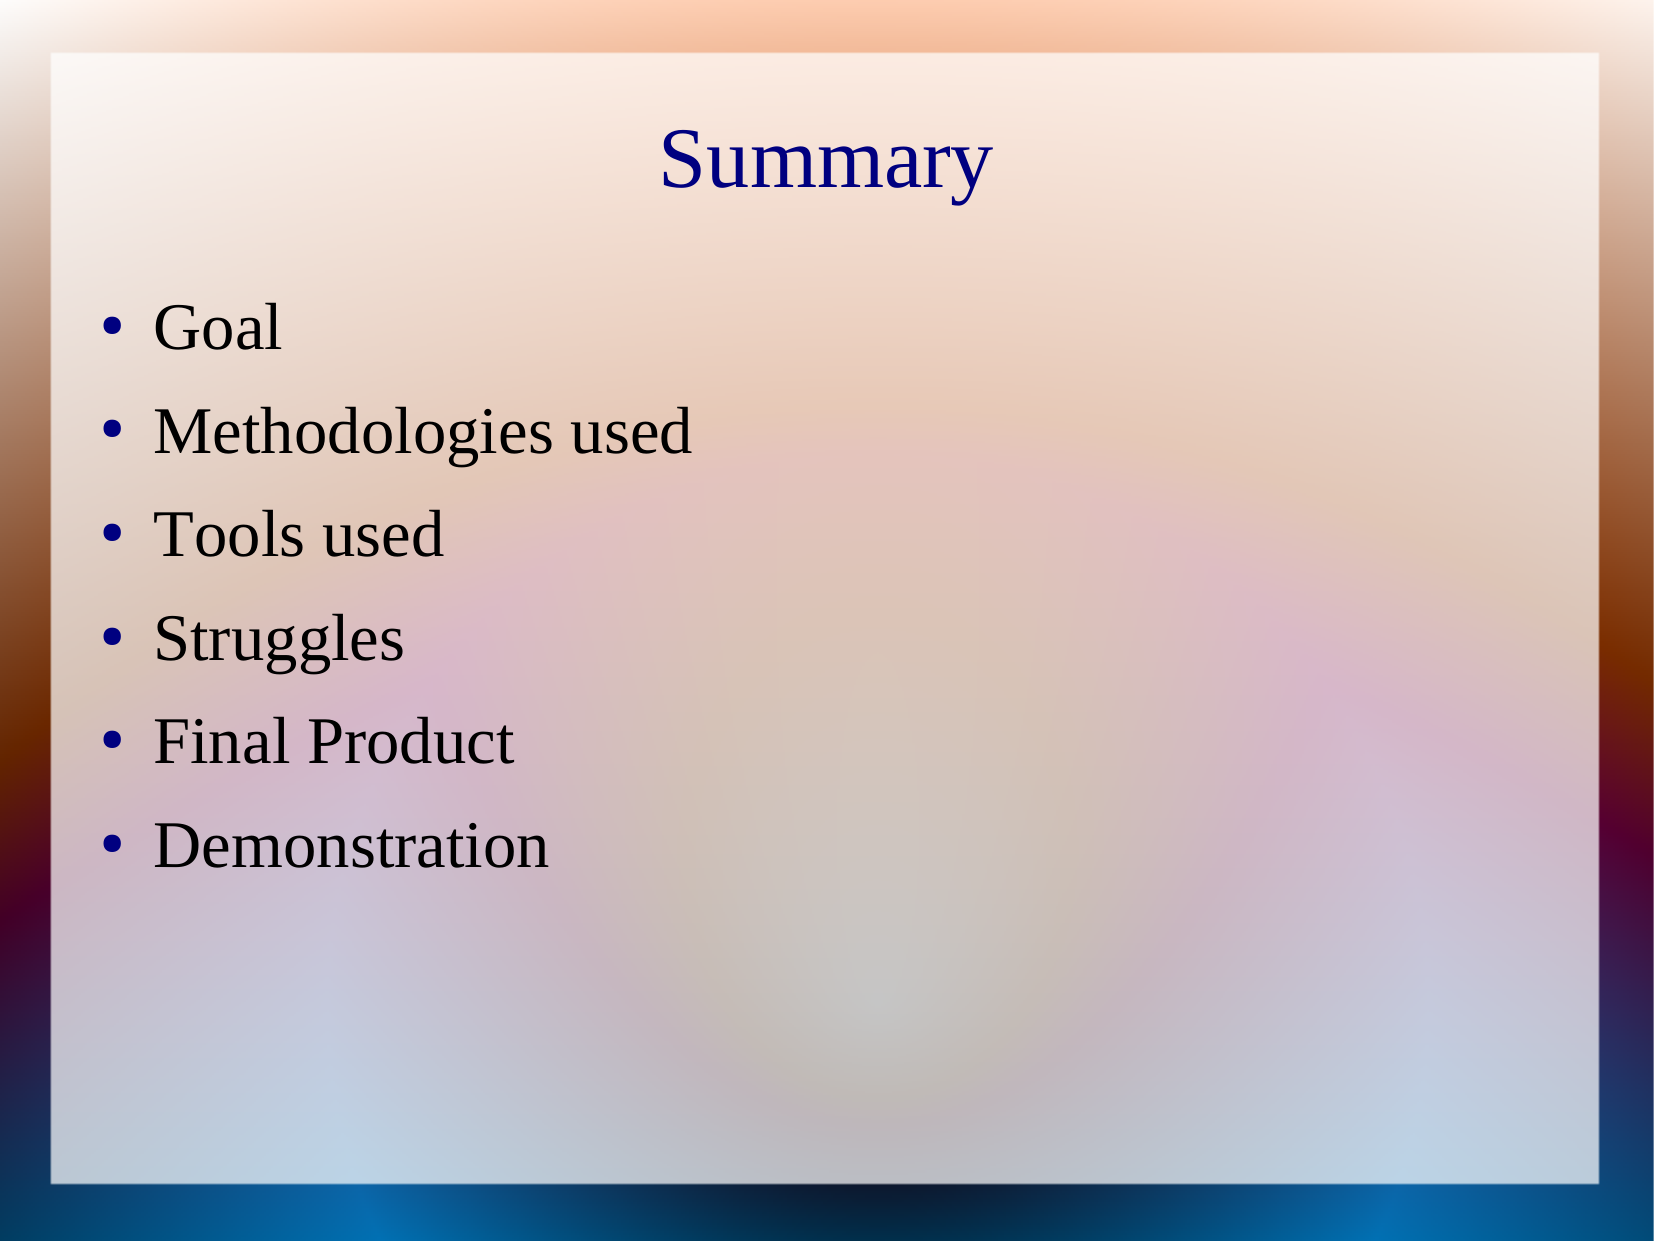

# Summary
Goal
Methodologies used
Tools used
Struggles
Final Product
Demonstration